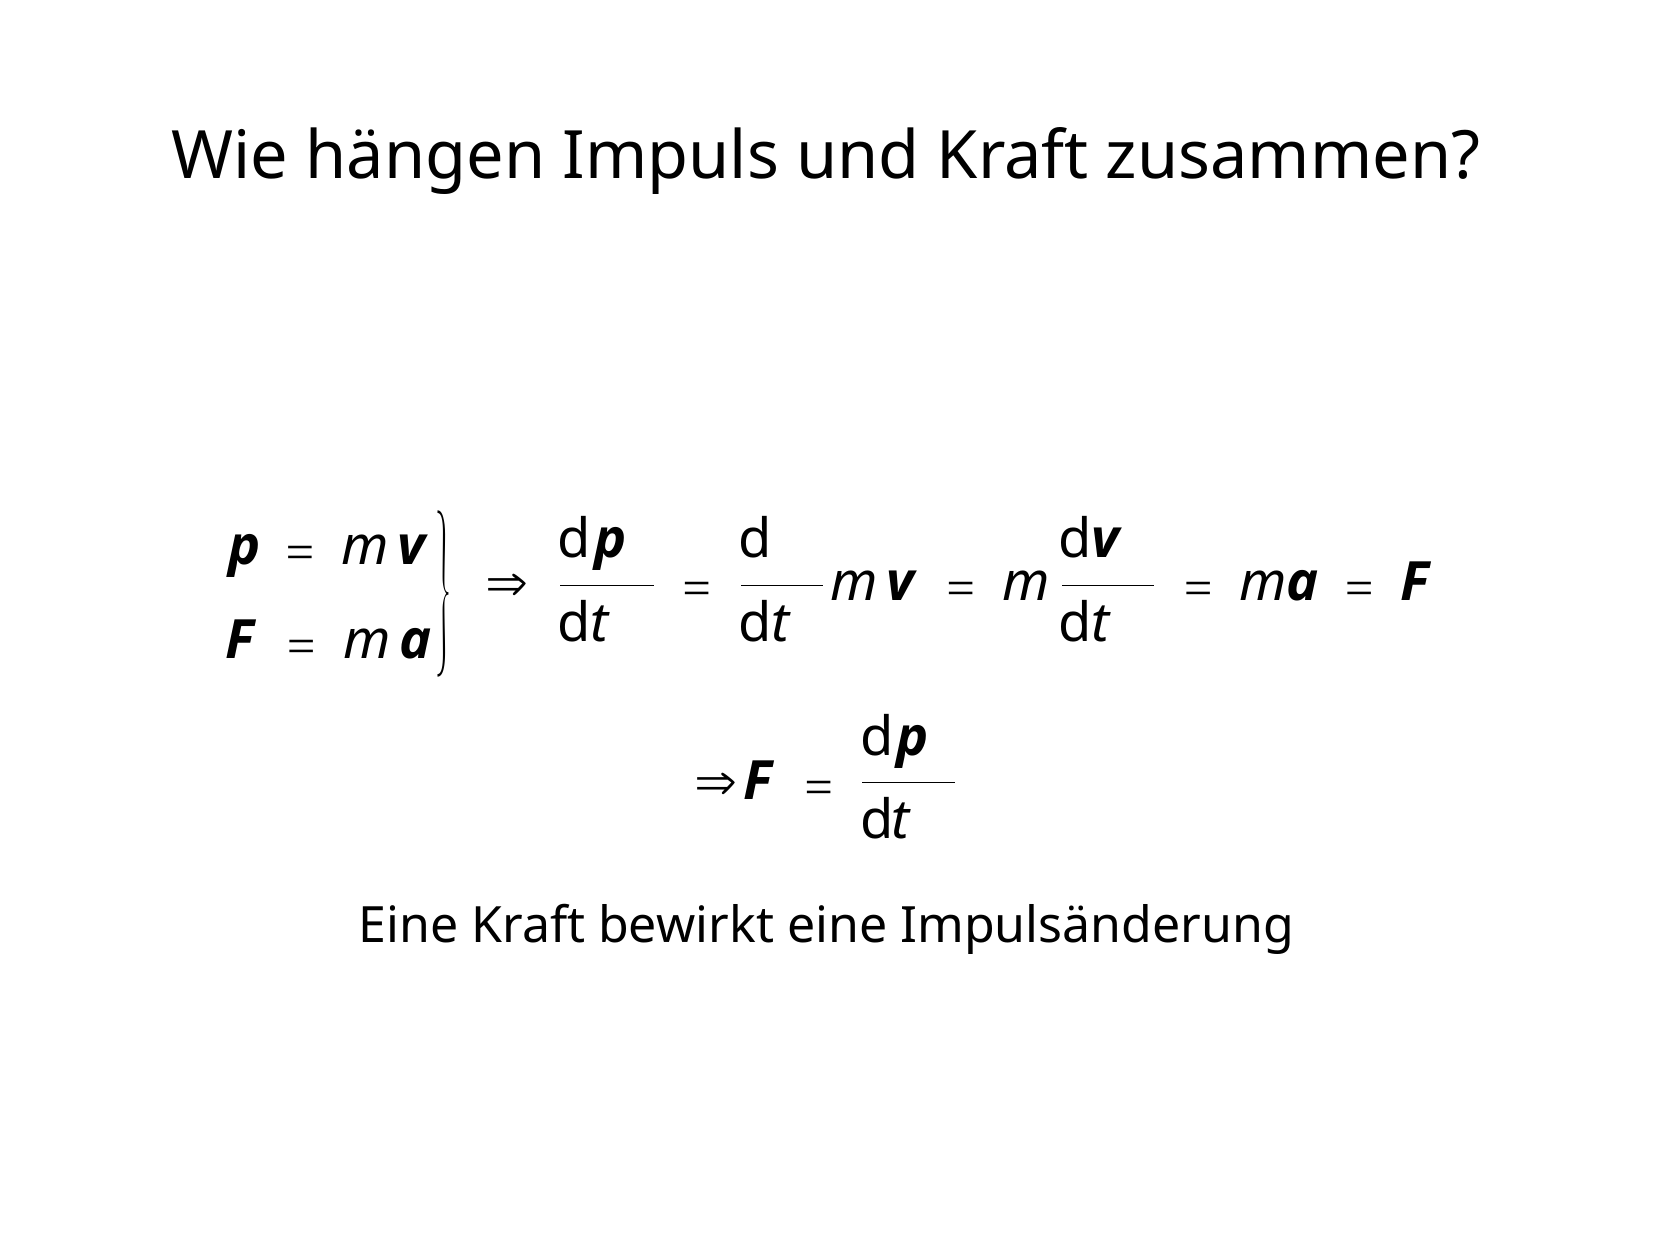

# Wie hängen Impuls und Kraft zusammen?
Eine Kraft bewirkt eine Impulsänderung